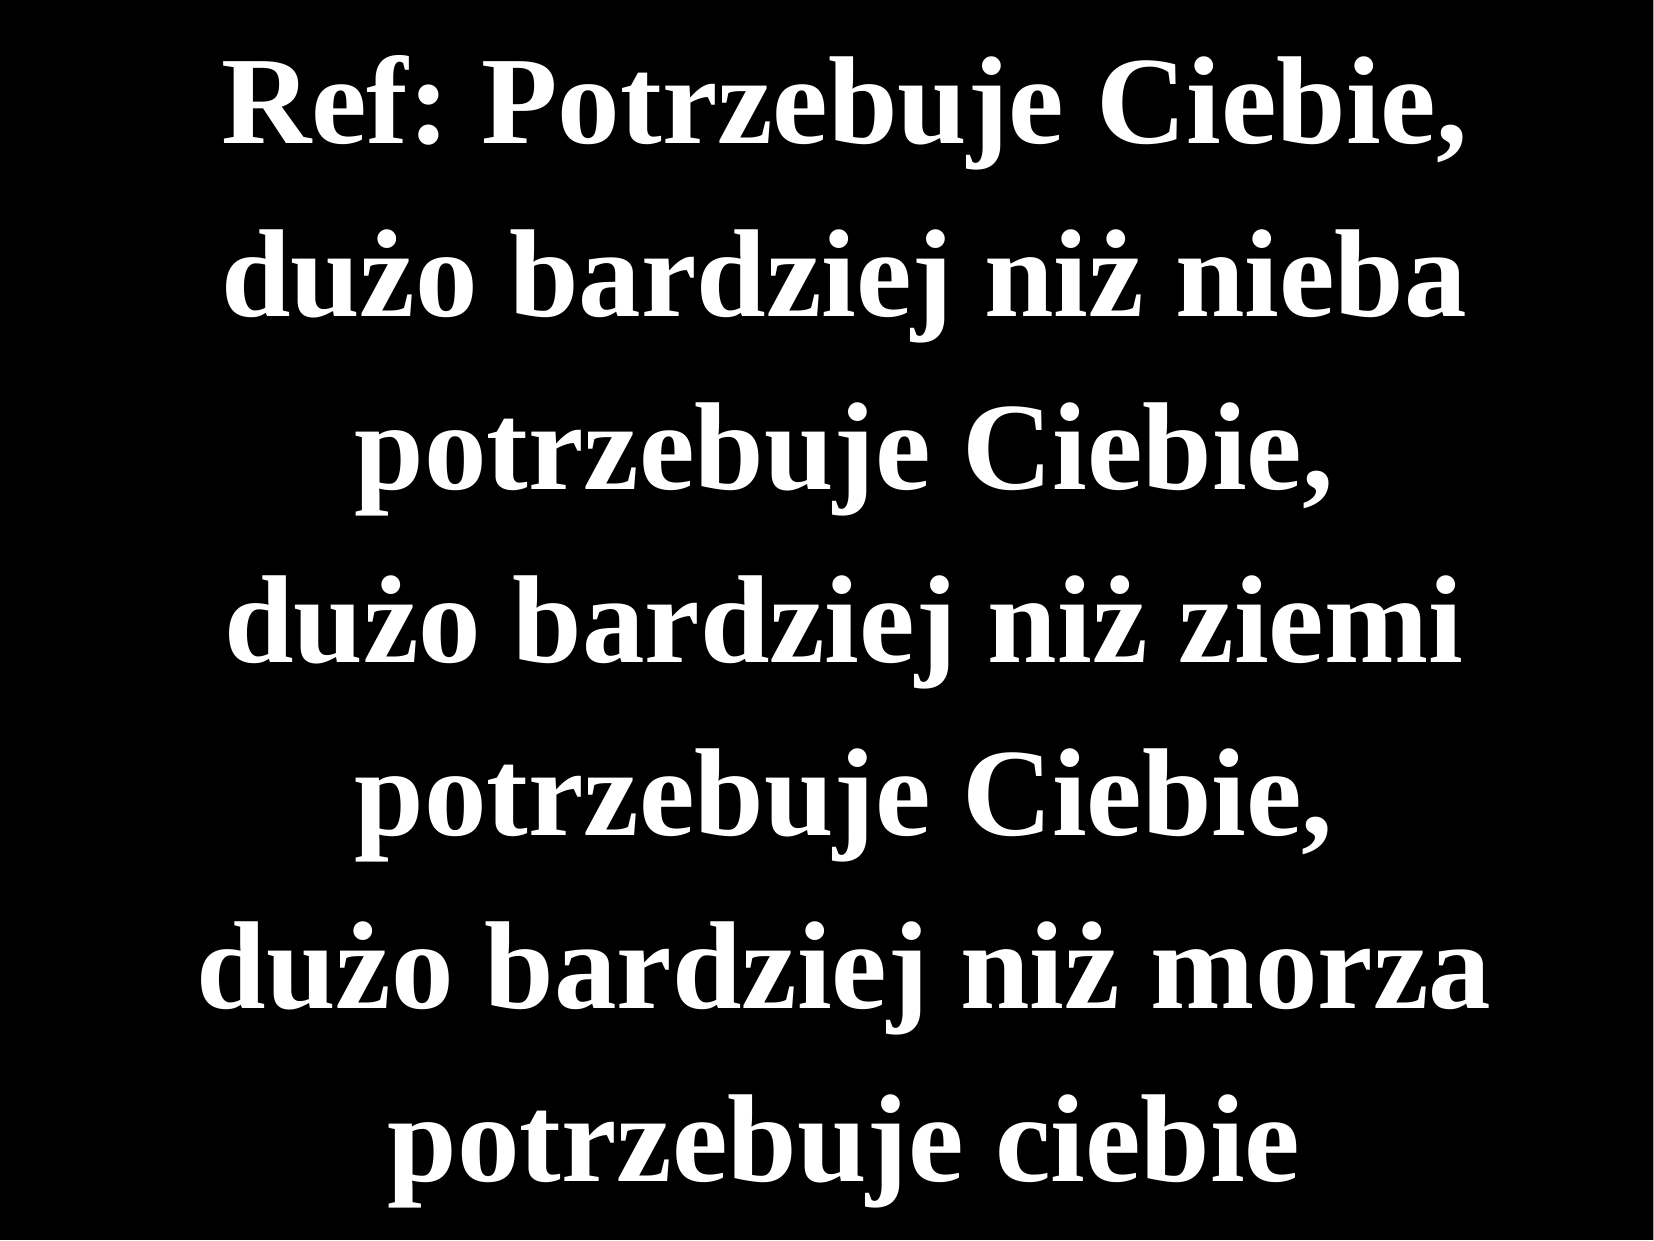

# Ref: Potrzebuje Ciebie,
ppp
dużo bardziej niż nieba
ppp
potrzebuje Ciebie,
ppp
dużo bardziej niż ziemi
ppp
potrzebuje Ciebie,
ppp
dużo bardziej niż morza
ppp
potrzebuje ciebie